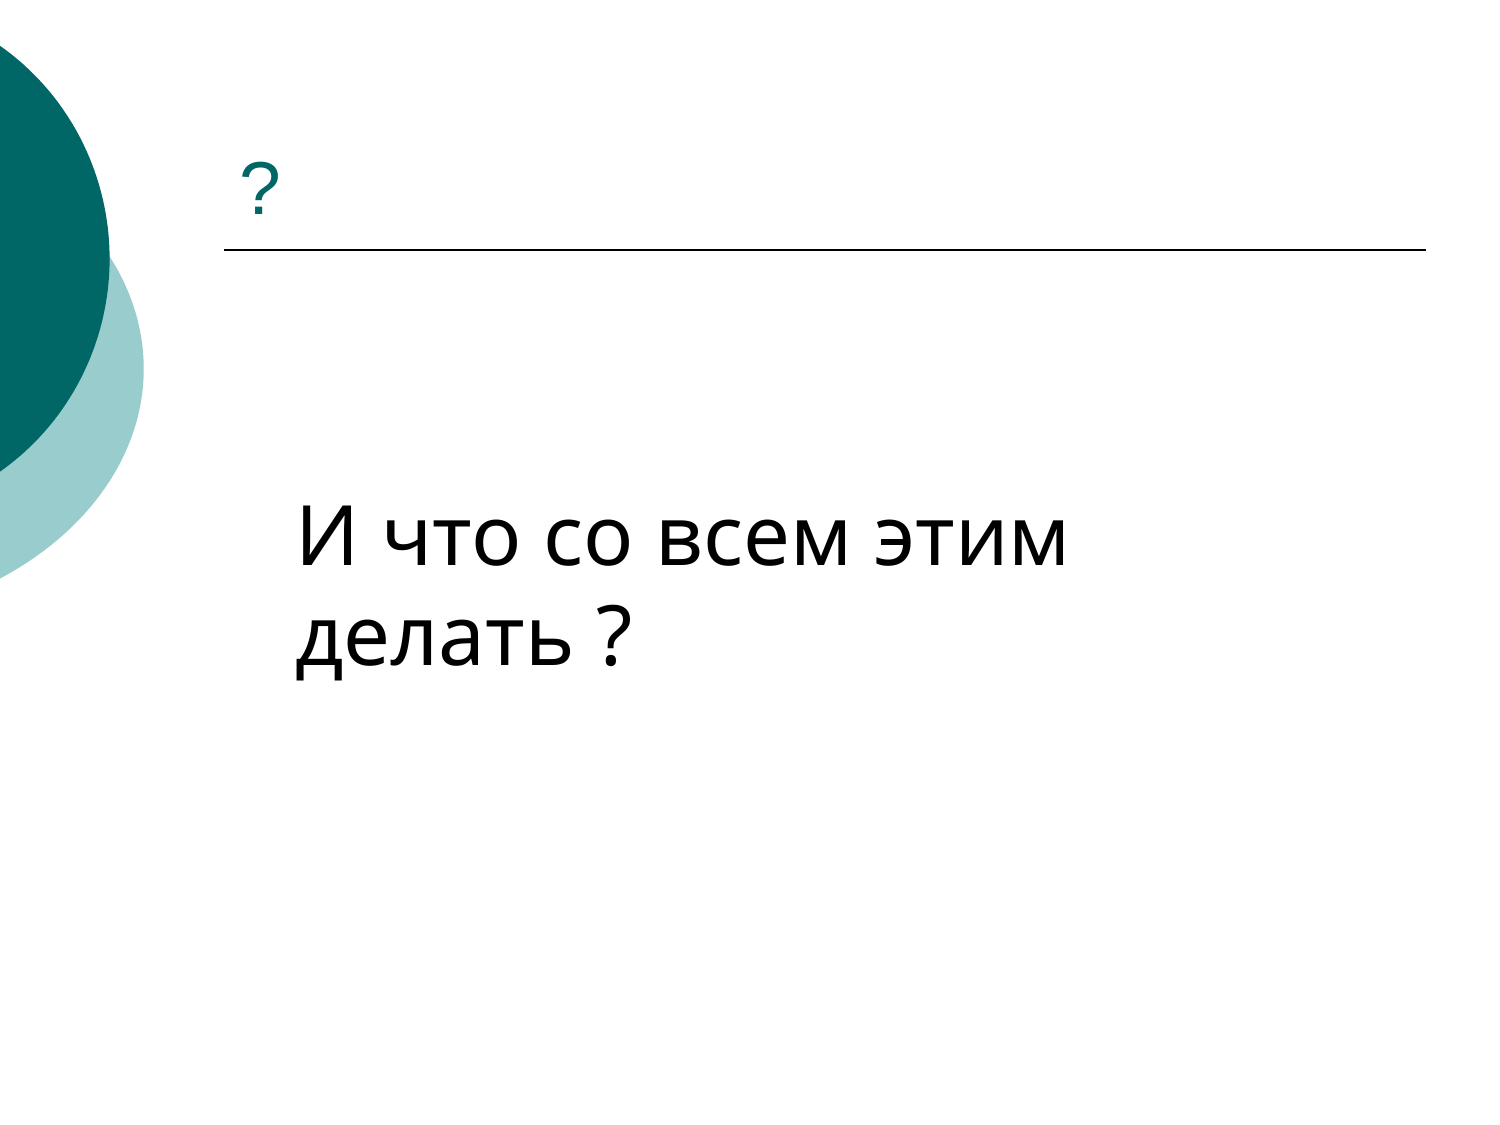

# ?
И что со всем этим делать ?